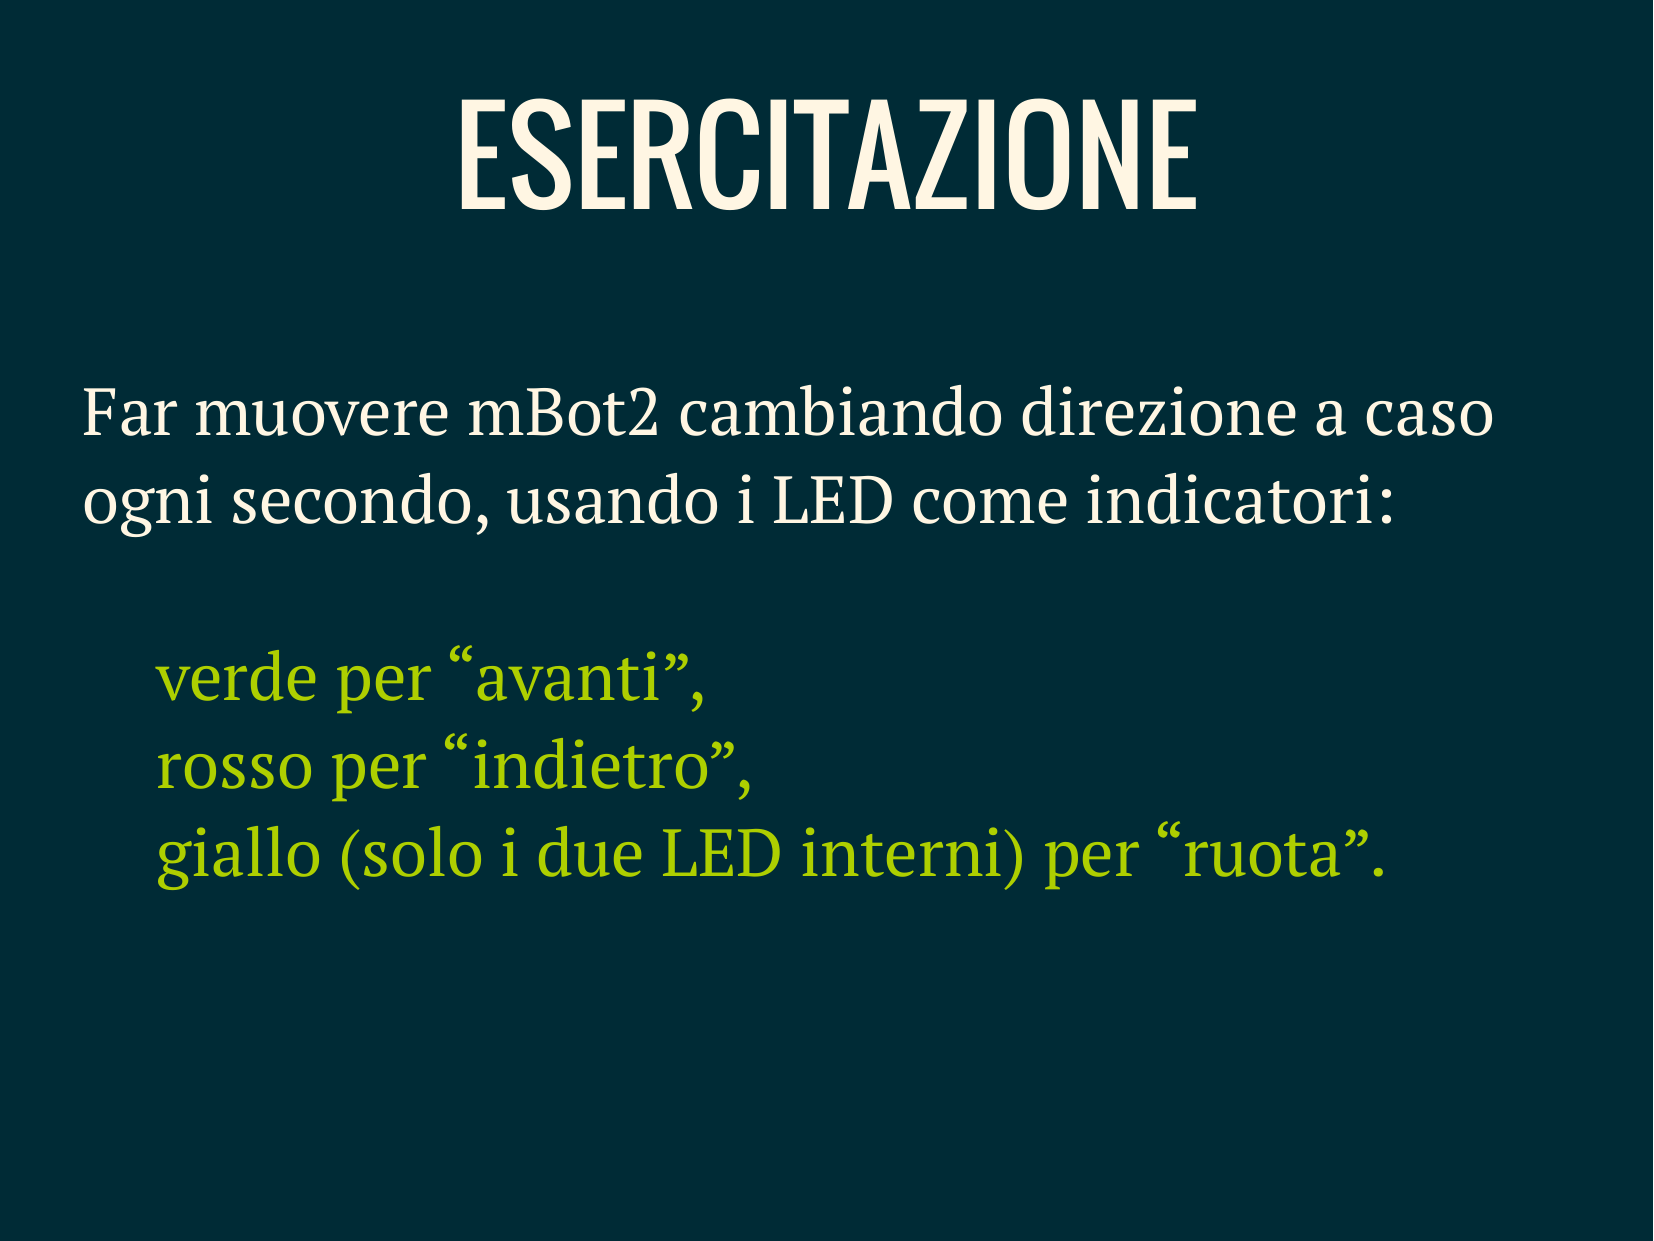

# ESERCITAZIONE
Far muovere mBot2 cambiando direzione a caso ogni secondo, usando i LED come indicatori:
	verde per “avanti”,
	rosso per “indietro”,
	giallo (solo i due LED interni) per “ruota”.